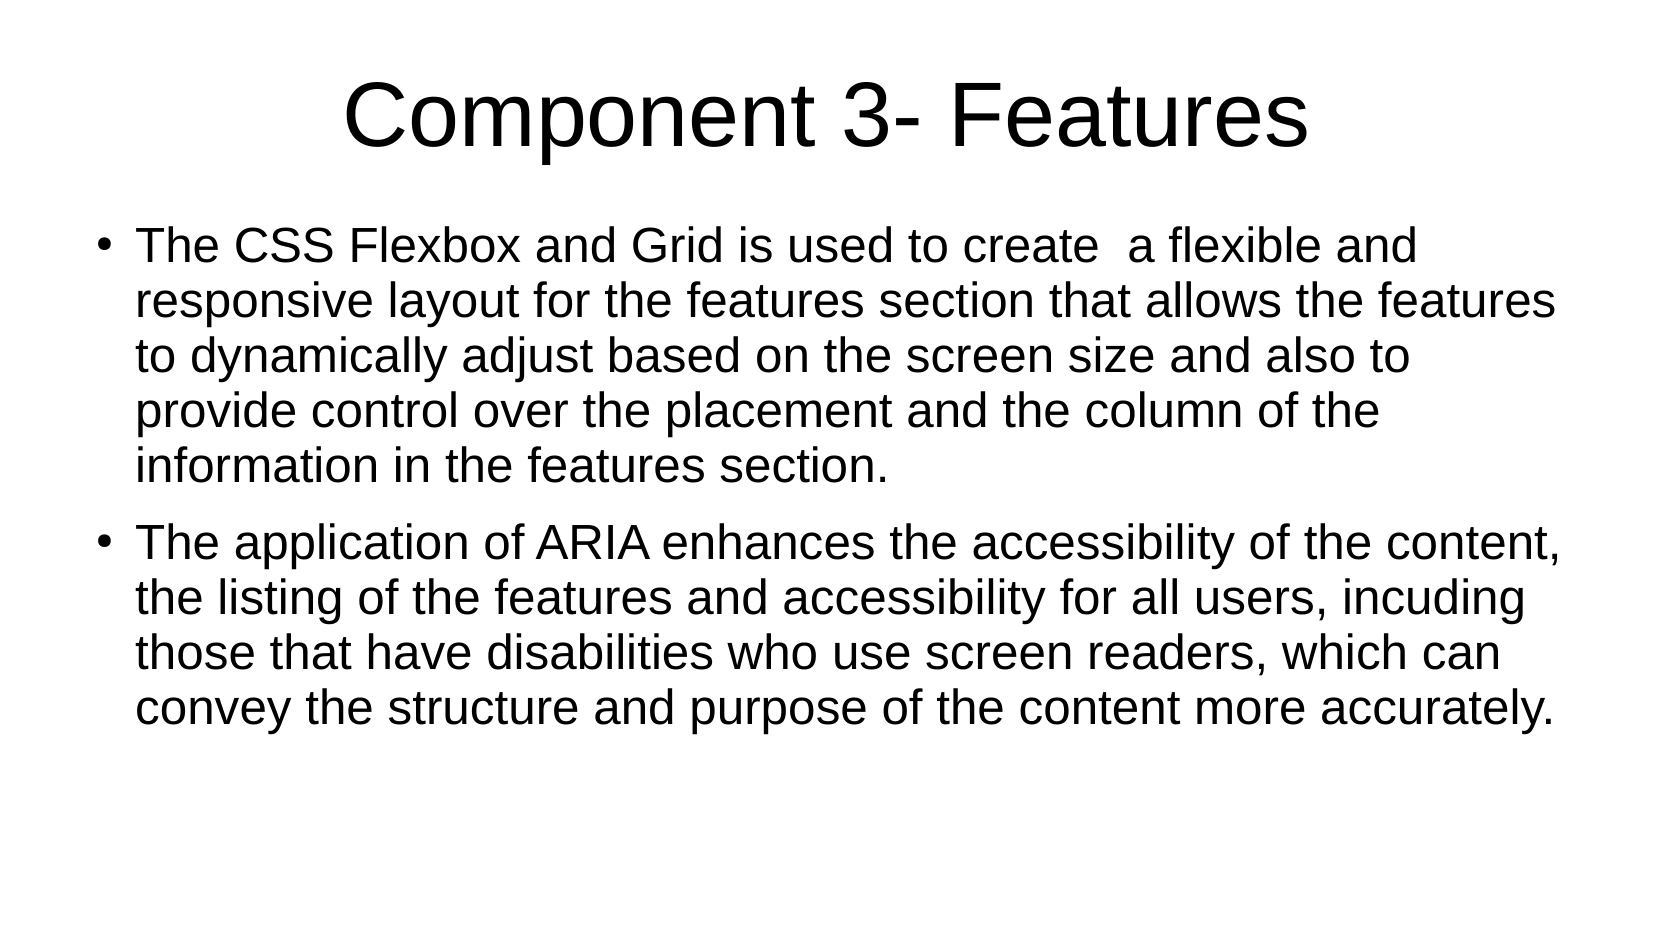

# Component 3- Features
The CSS Flexbox and Grid is used to create a flexible and responsive layout for the features section that allows the features to dynamically adjust based on the screen size and also to provide control over the placement and the column of the information in the features section.
The application of ARIA enhances the accessibility of the content, the listing of the features and accessibility for all users, incuding those that have disabilities who use screen readers, which can convey the structure and purpose of the content more accurately.